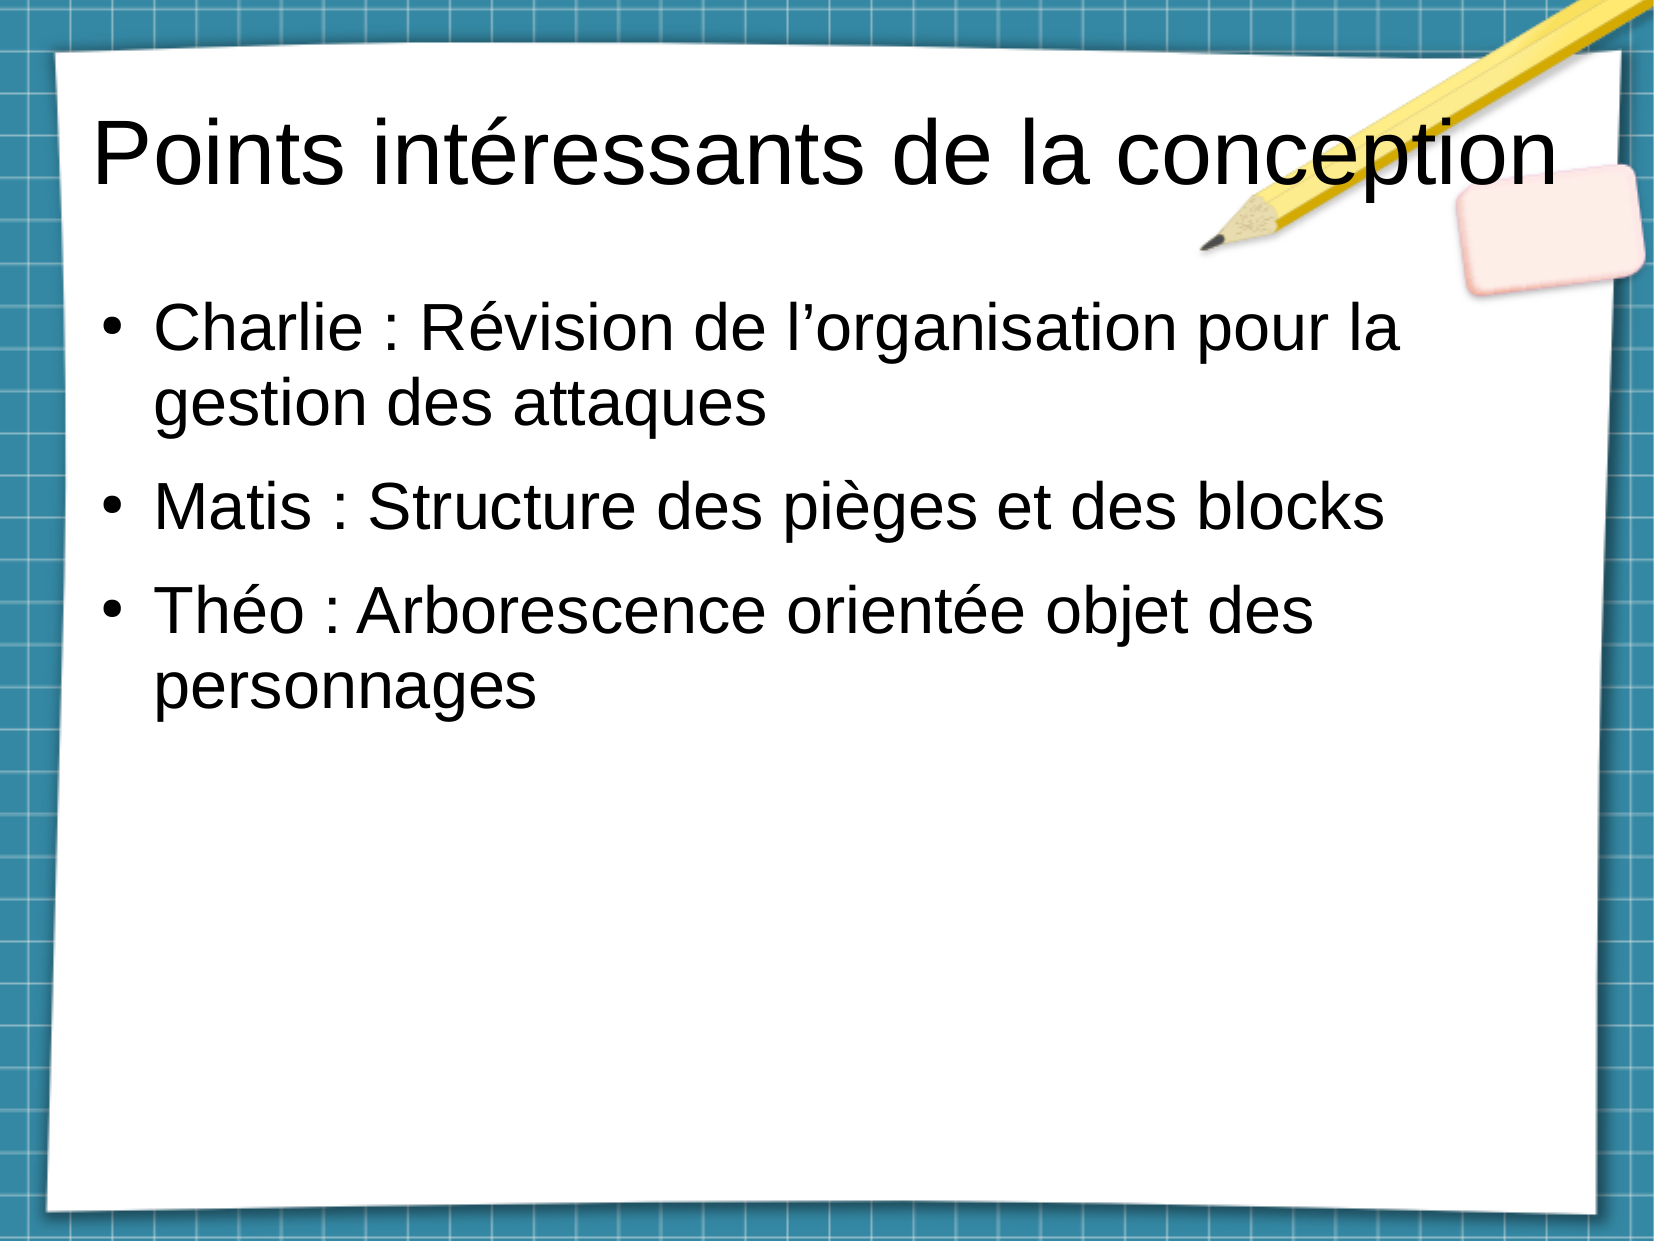

# Points intéressants de la conception
Charlie : Révision de l’organisation pour la gestion des attaques
Matis : Structure des pièges et des blocks
Théo : Arborescence orientée objet des personnages